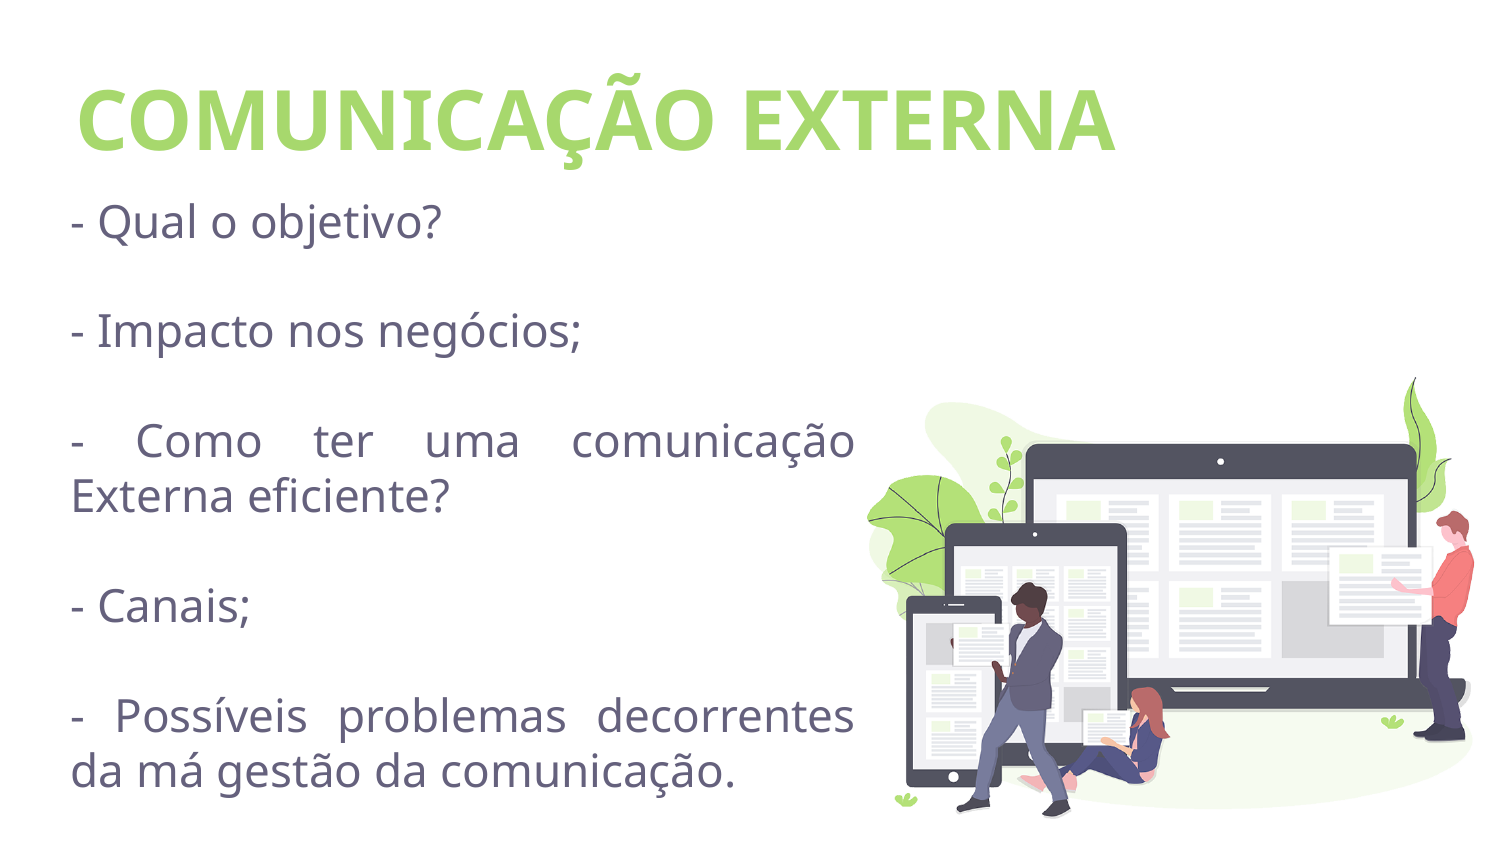

# COMUNICAÇÃO EXTERNA
- Qual o objetivo?
- Impacto nos negócios;
- Como ter uma comunicação Externa eficiente?
- Canais;
- Possíveis problemas decorrentes da má gestão da comunicação.